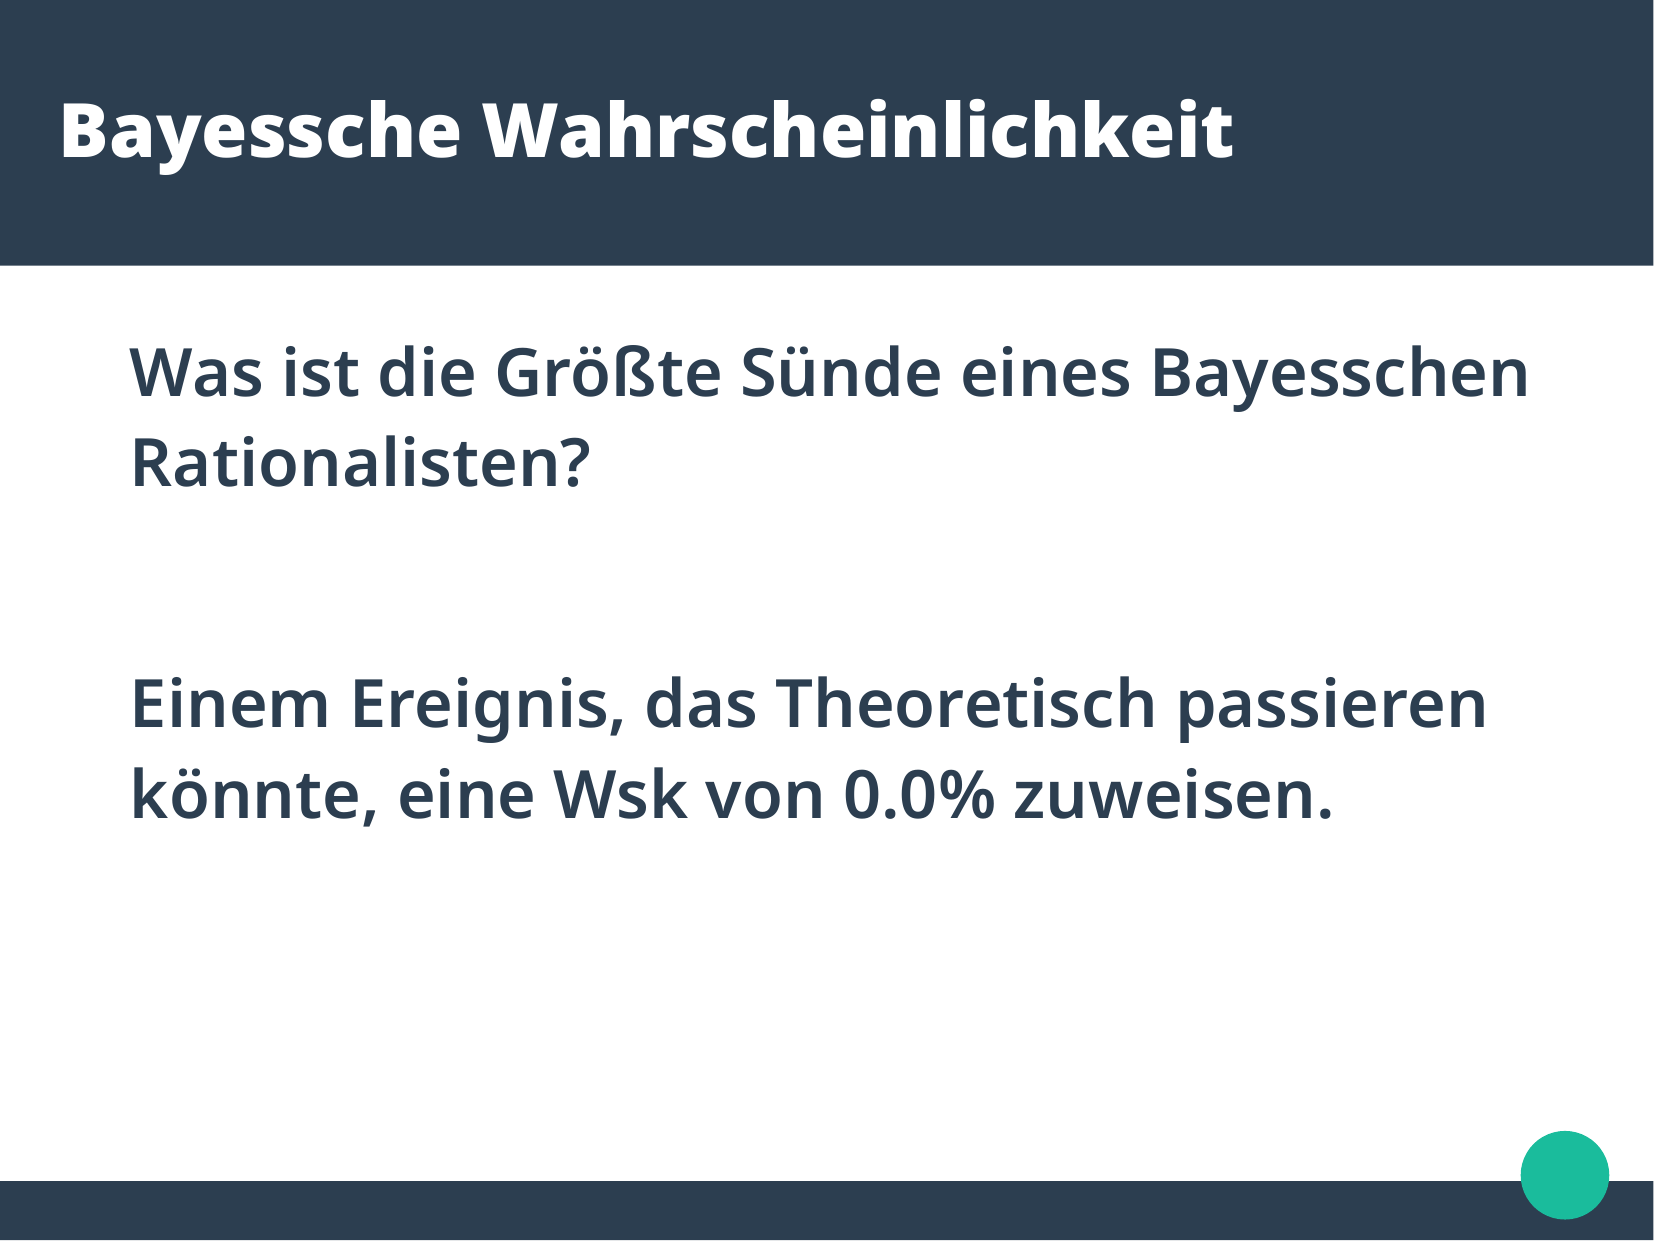

# Bayessche Wahrscheinlichkeit
Was ist die Größte Sünde eines Bayesschen Rationalisten?
Einem Ereignis, das Theoretisch passieren könnte, eine Wsk von 0.0% zuweisen.